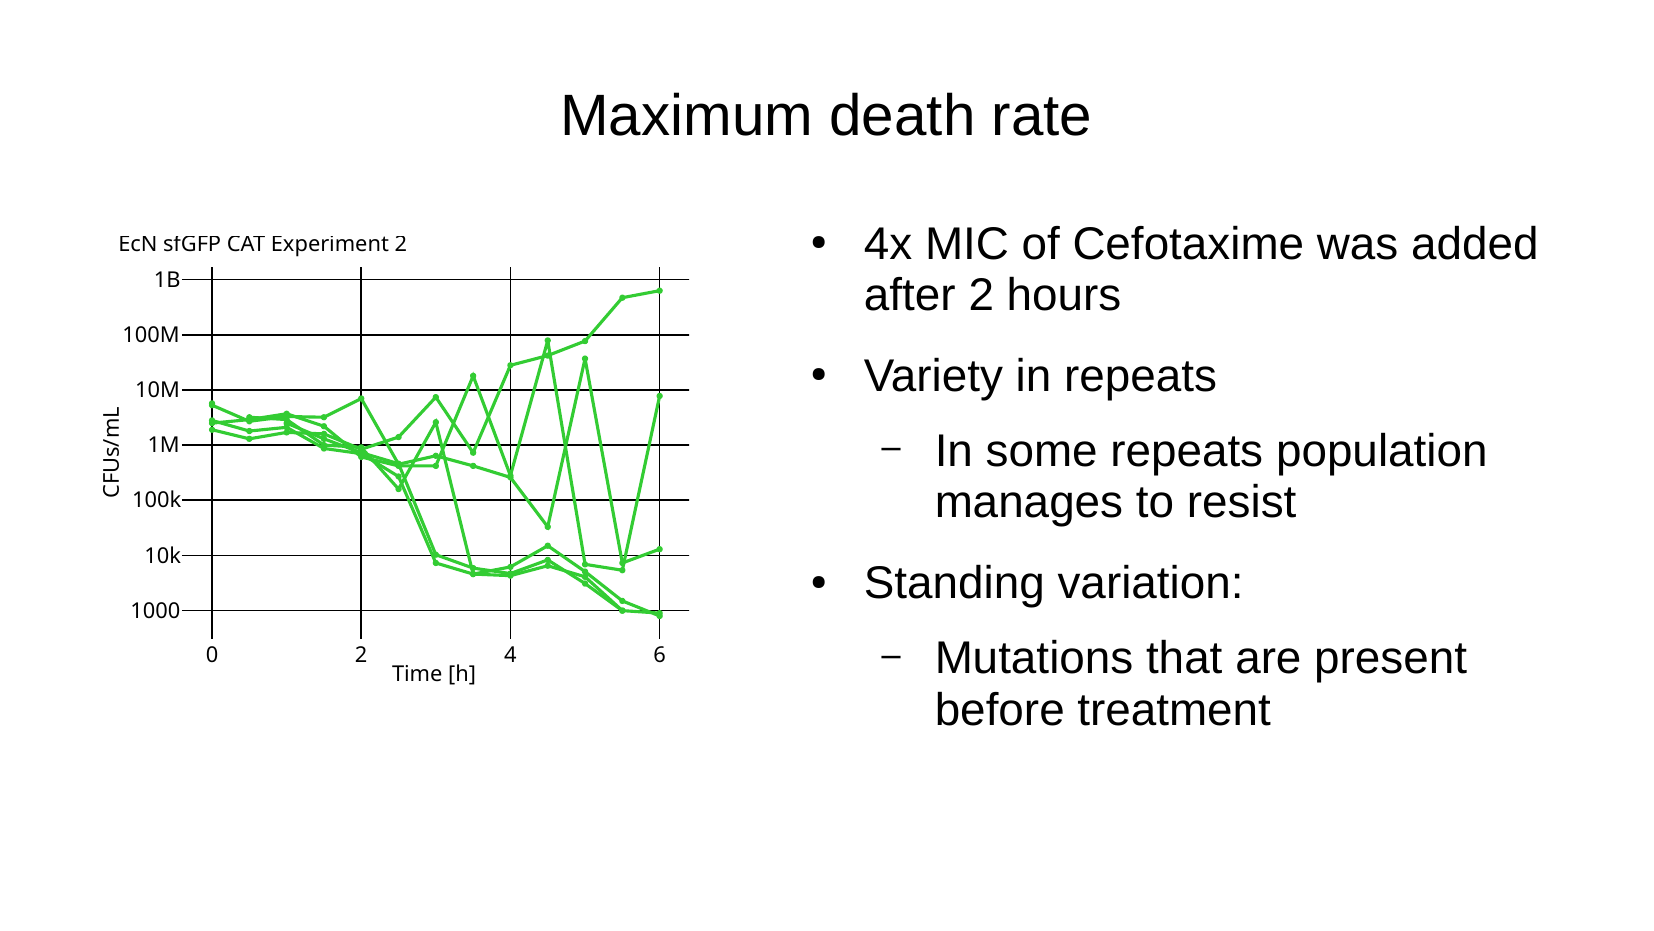

# Maximum death rate
4x MIC of Cefotaxime was added after 2 hours
Variety in repeats
In some repeats population manages to resist
Standing variation:
Mutations that are present before treatment